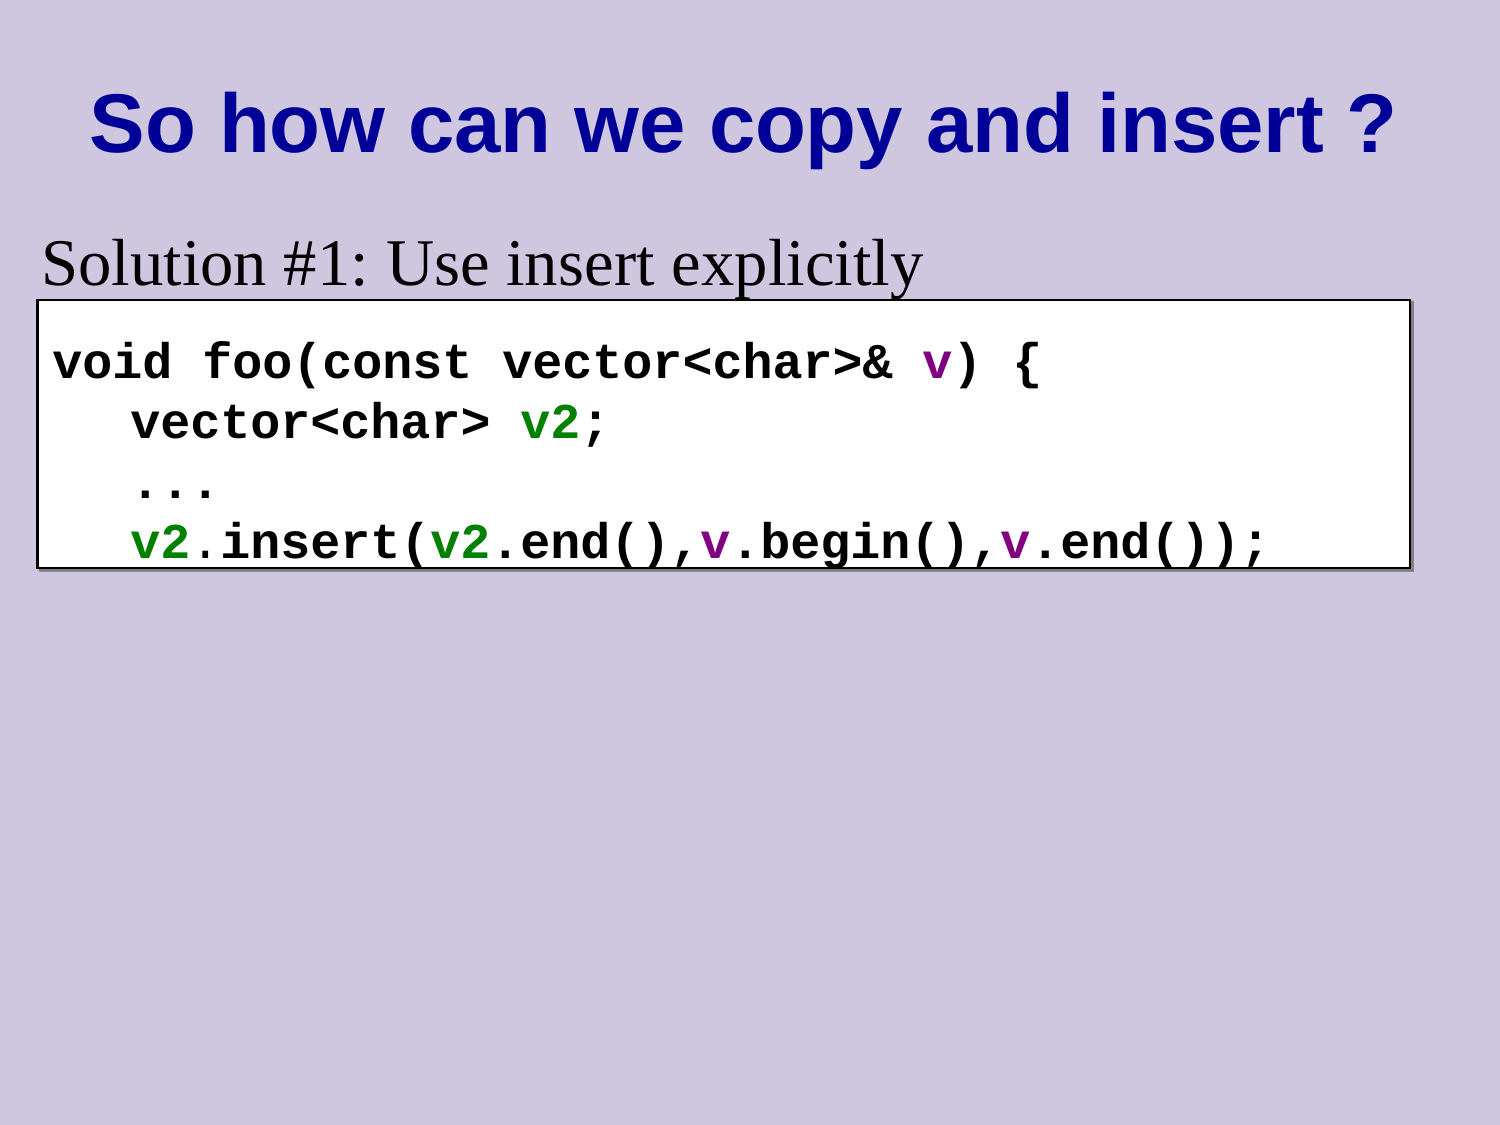

# So how can we copy and insert ?
Solution #1: Use insert explicitly
void foo(const vector<char>& v) {
vector<char> v2;
...
v2.insert(v2.end(),v.begin(),v.end());